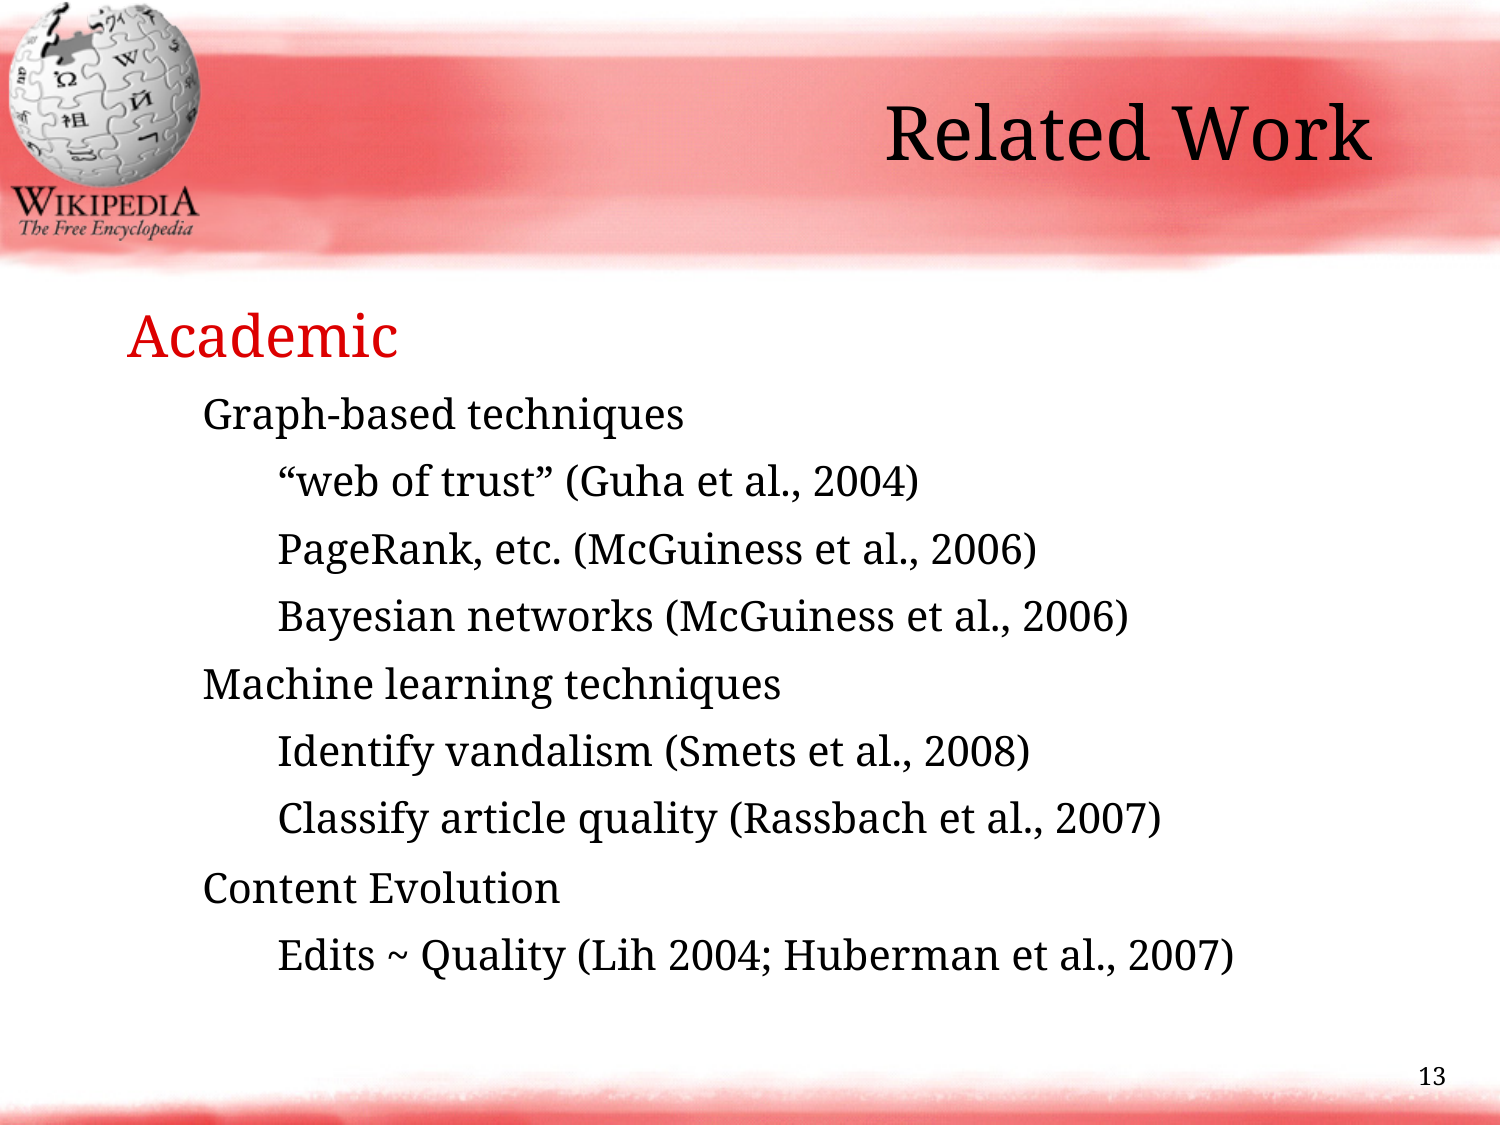

# Related Work
Academic
Graph-based techniques
“web of trust” (Guha et al., 2004)‏
PageRank, etc. (McGuiness et al., 2006)‏
Bayesian networks (McGuiness et al., 2006)‏
Machine learning techniques
Identify vandalism (Smets et al., 2008)‏
Classify article quality (Rassbach et al., 2007)‏
Content Evolution
Edits ~ Quality (Lih 2004; Huberman et al., 2007)‏
13